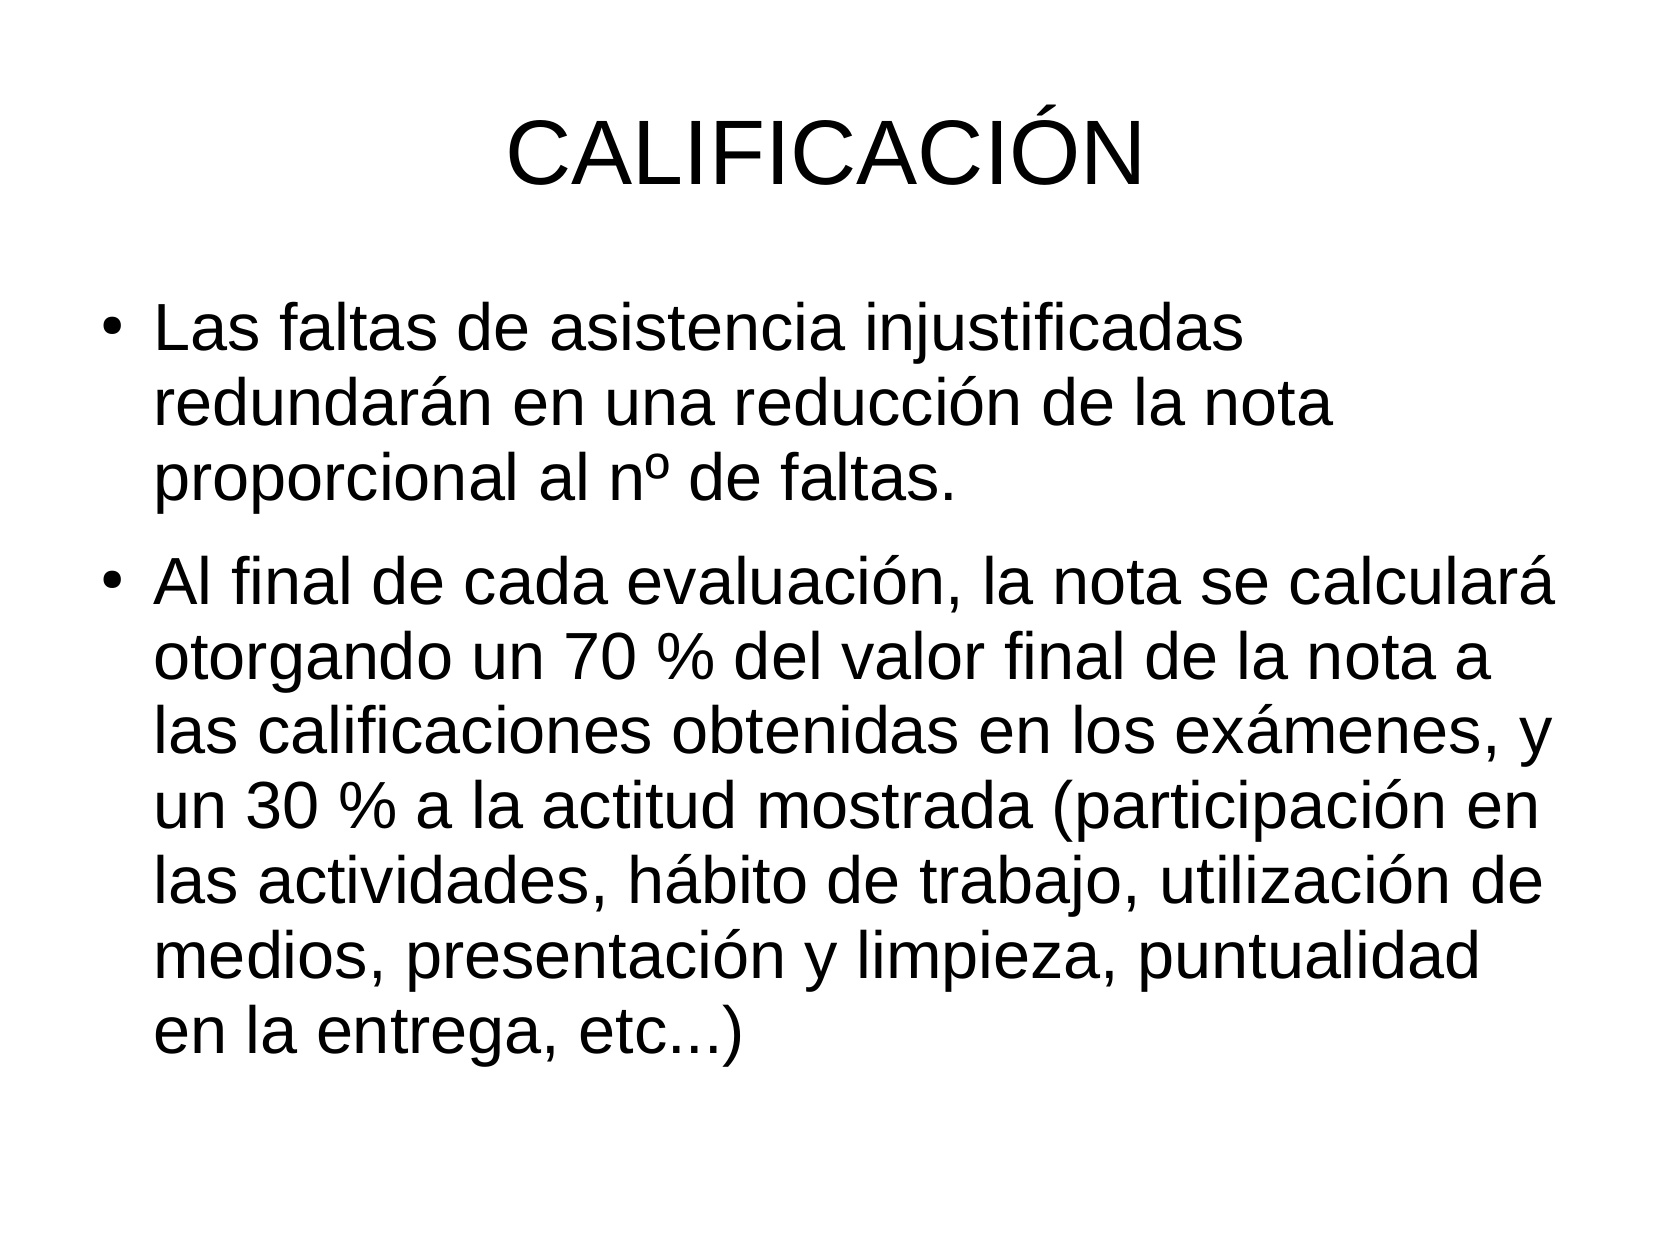

# CALIFICACIÓN
Las faltas de asistencia injustificadas redundarán en una reducción de la nota proporcional al nº de faltas.
Al final de cada evaluación, la nota se calculará otorgando un 70 % del valor final de la nota a las calificaciones obtenidas en los exámenes, y un 30 % a la actitud mostrada (participación en las actividades, hábito de trabajo, utilización de medios, presentación y limpieza, puntualidad en la entrega, etc...)